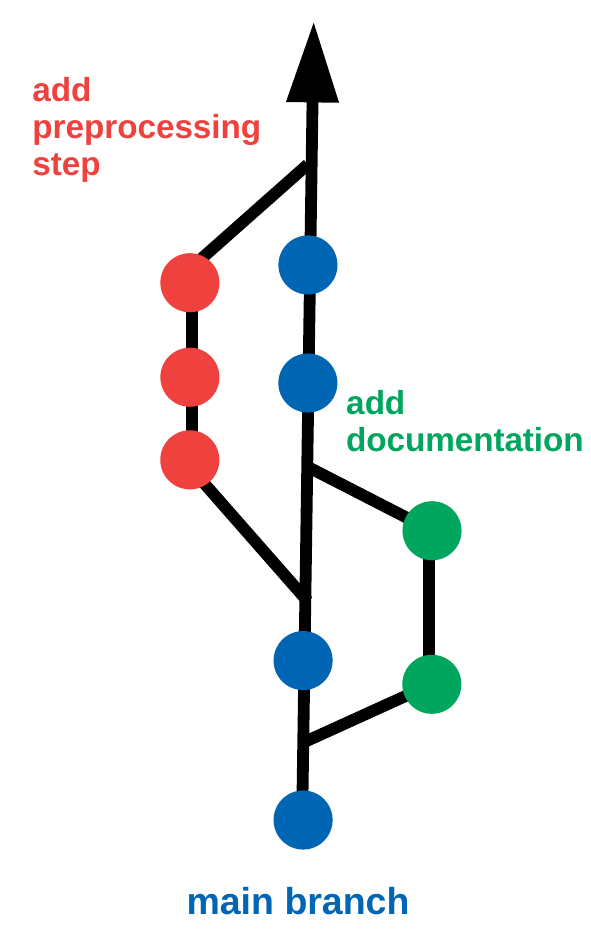

add
preprocessing
step
add
documentation
main branch